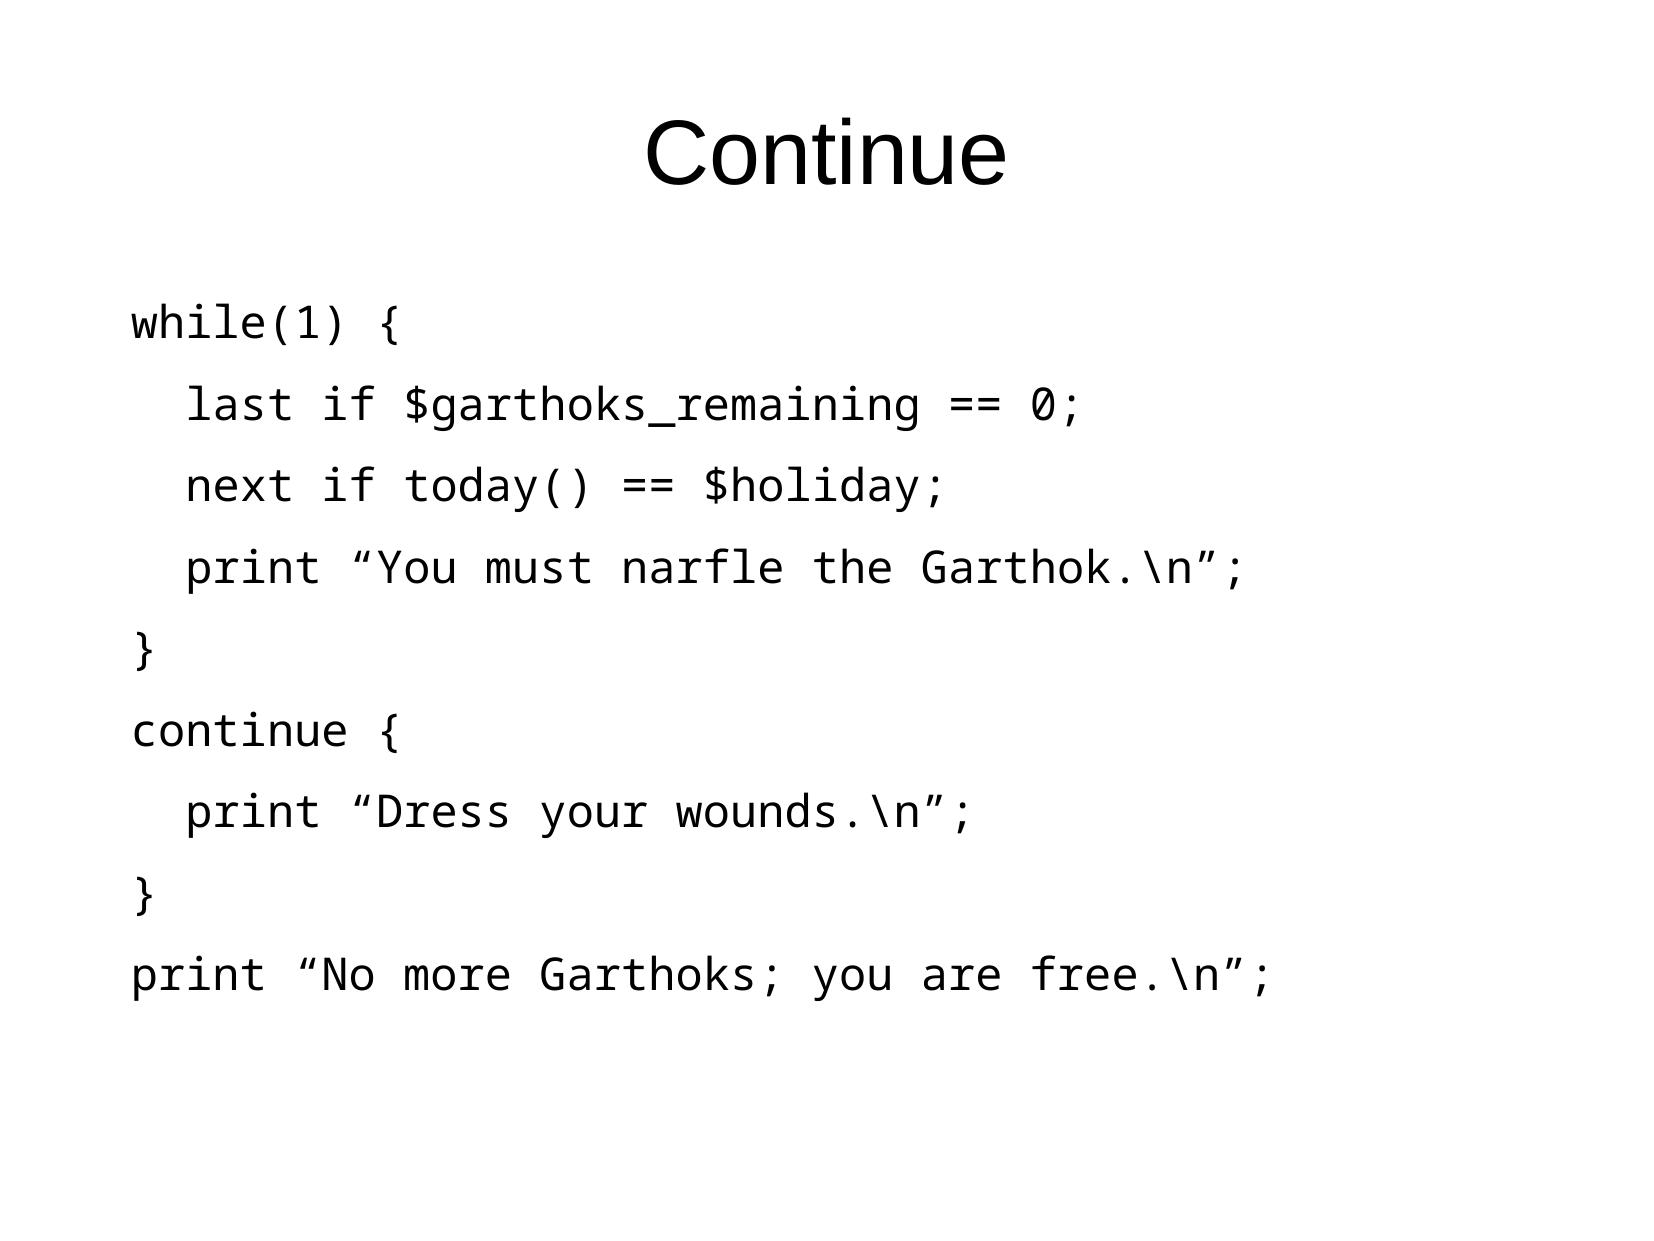

# Continue
while(1) {
 last if $garthoks_remaining == 0;
 next if today() == $holiday;
 print “You must narfle the Garthok.\n”;
}
continue {
 print “Dress your wounds.\n”;
}
print “No more Garthoks; you are free.\n”;